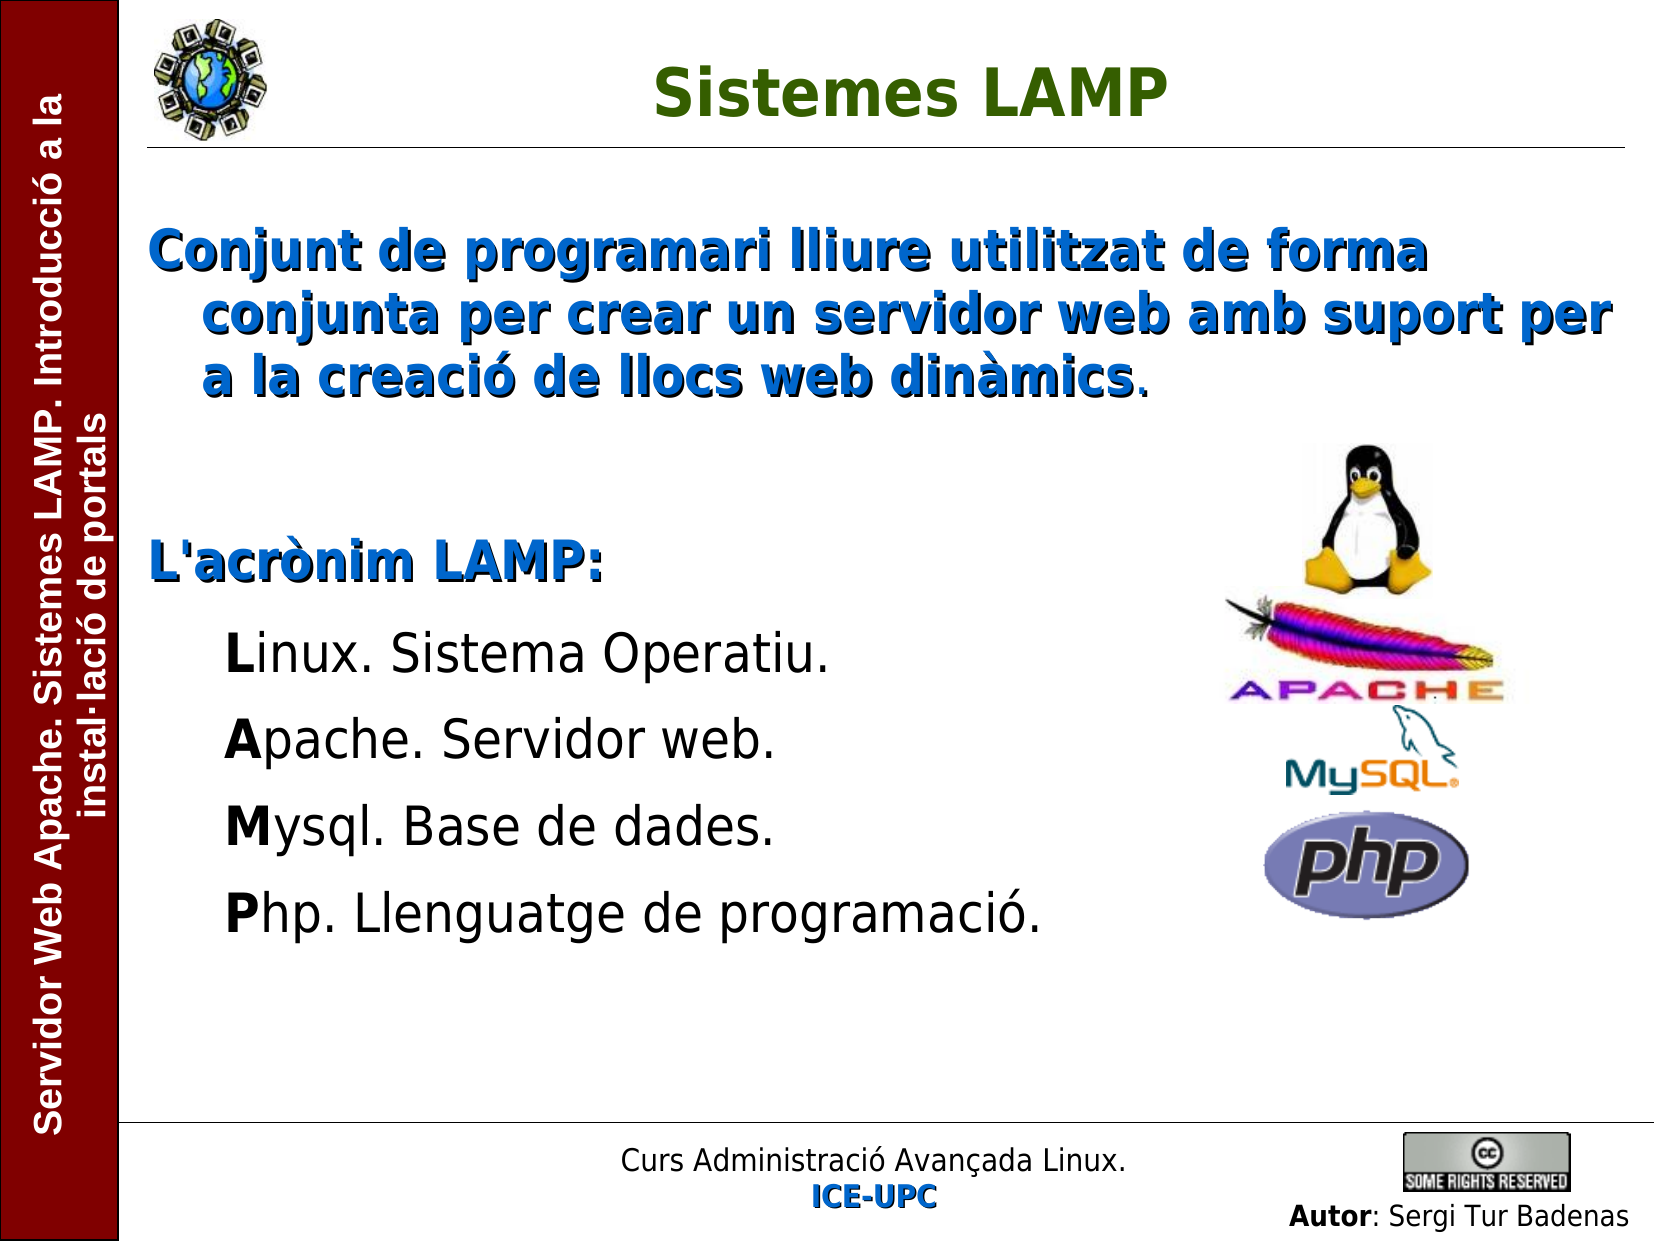

# Sistemes LAMP
Conjunt de programari lliure utilitzat de forma conjunta per crear un servidor web amb suport per a la creació de llocs web dinàmics.
L'acrònim LAMP:
Linux. Sistema Operatiu.
Apache. Servidor web.
Mysql. Base de dades.
Php. Llenguatge de programació.